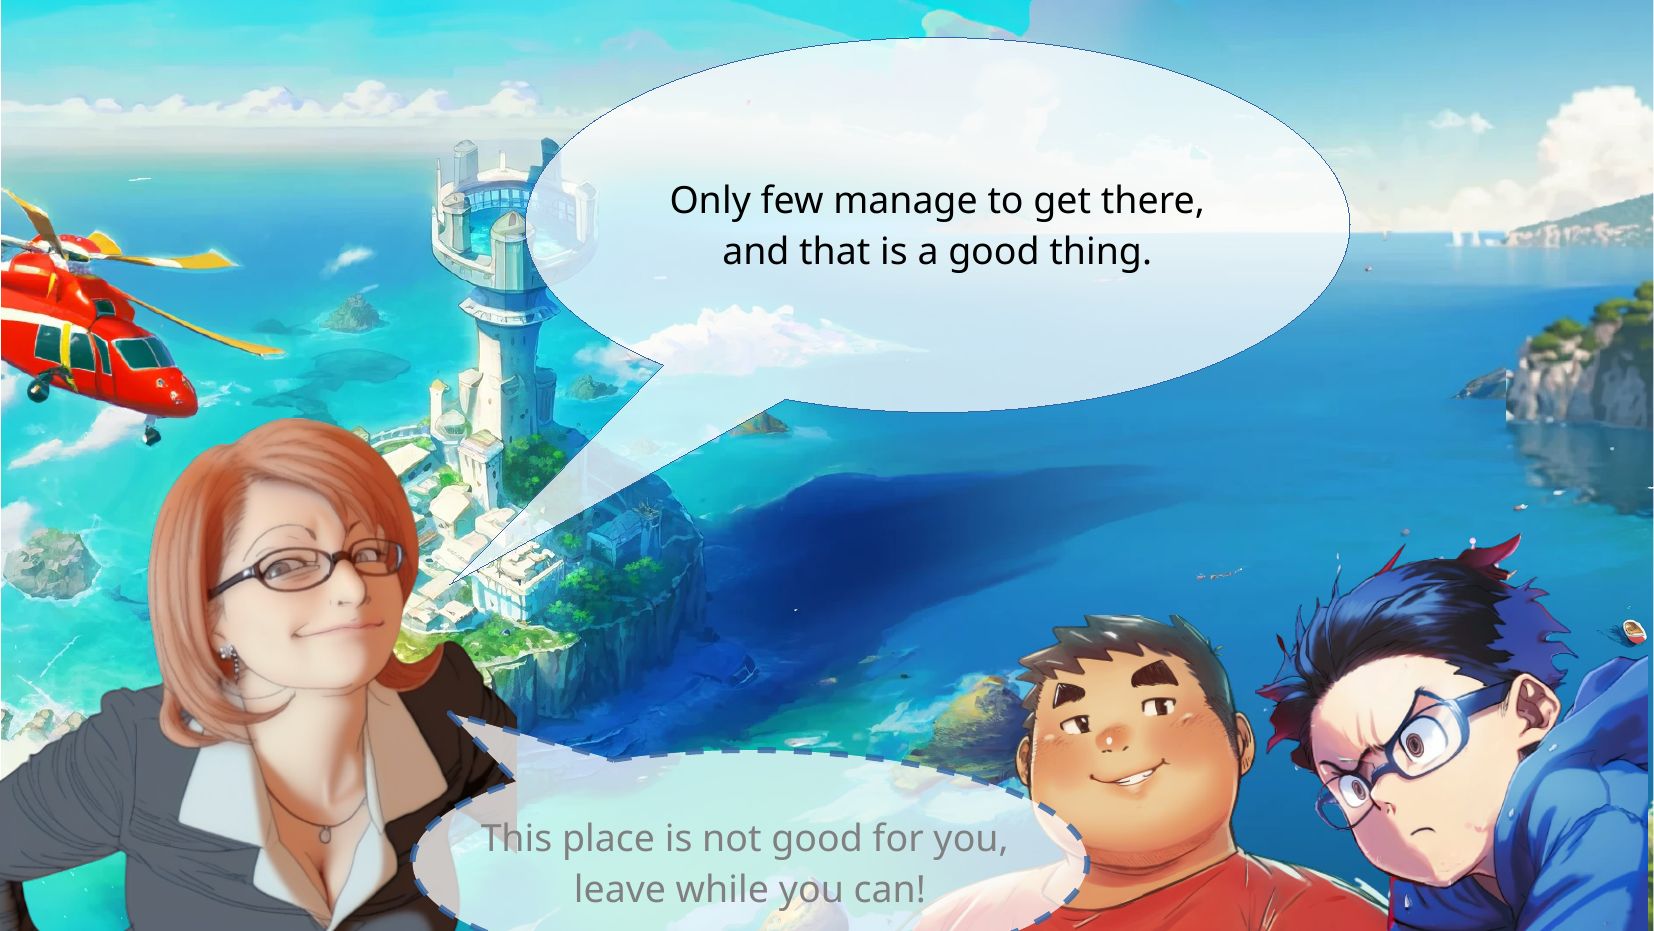

Only few manage to get there,
and that is a good thing.
This place is not good for you,
leave while you can!